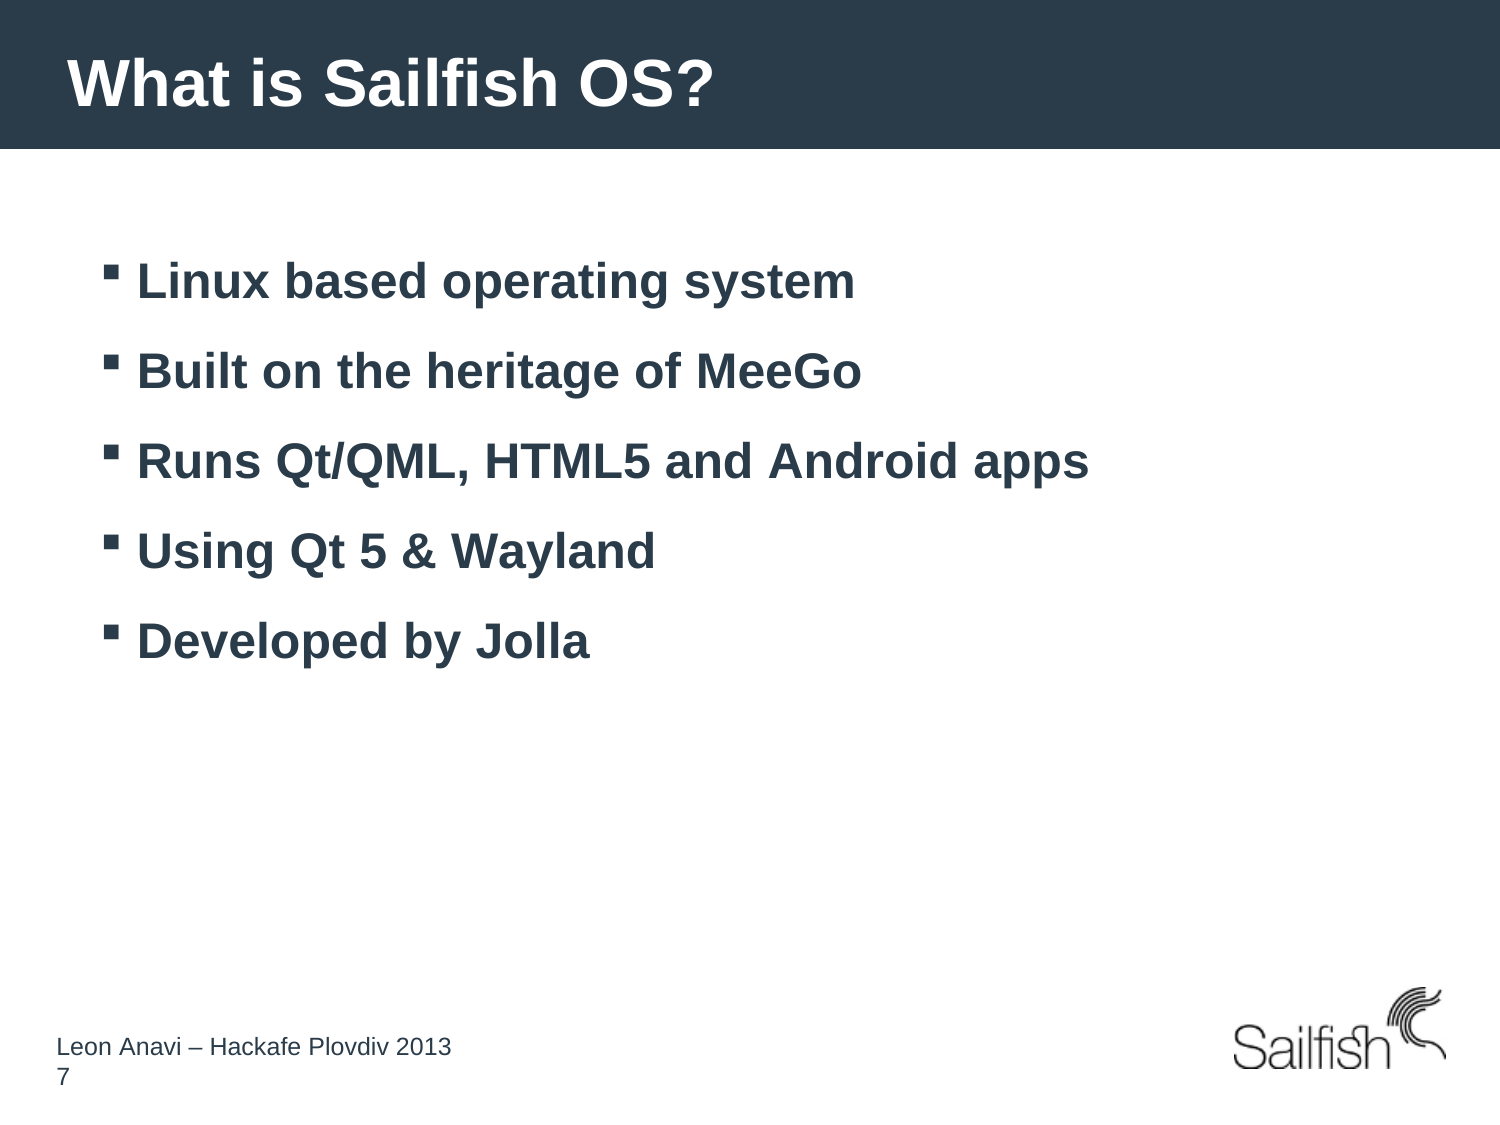

What is Sailfish OS?
 Linux based operating system
 Built on the heritage of MeeGo
 Runs Qt/QML, HTML5 and Android apps
 Using Qt 5 & Wayland
 Developed by Jolla